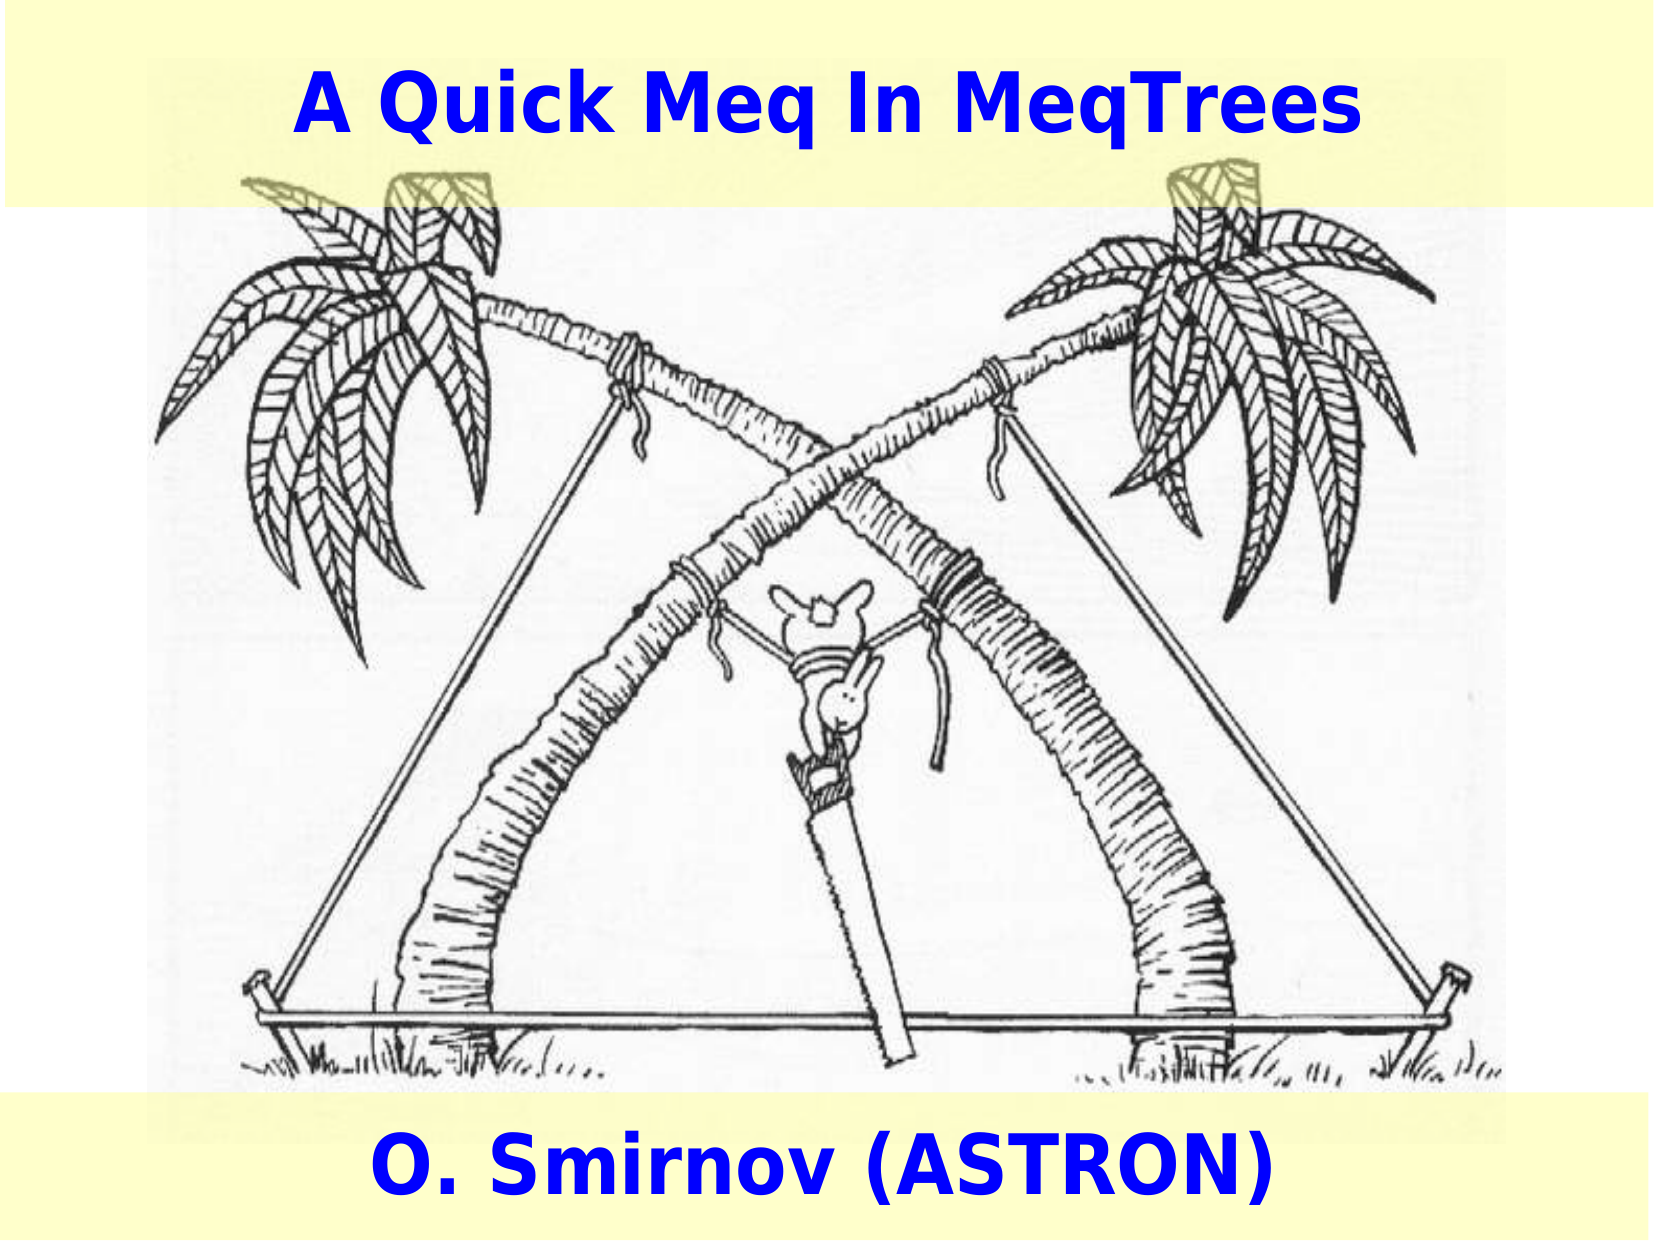

# A Quick Meq In MeqTrees
O. Smirnov (ASTRON)